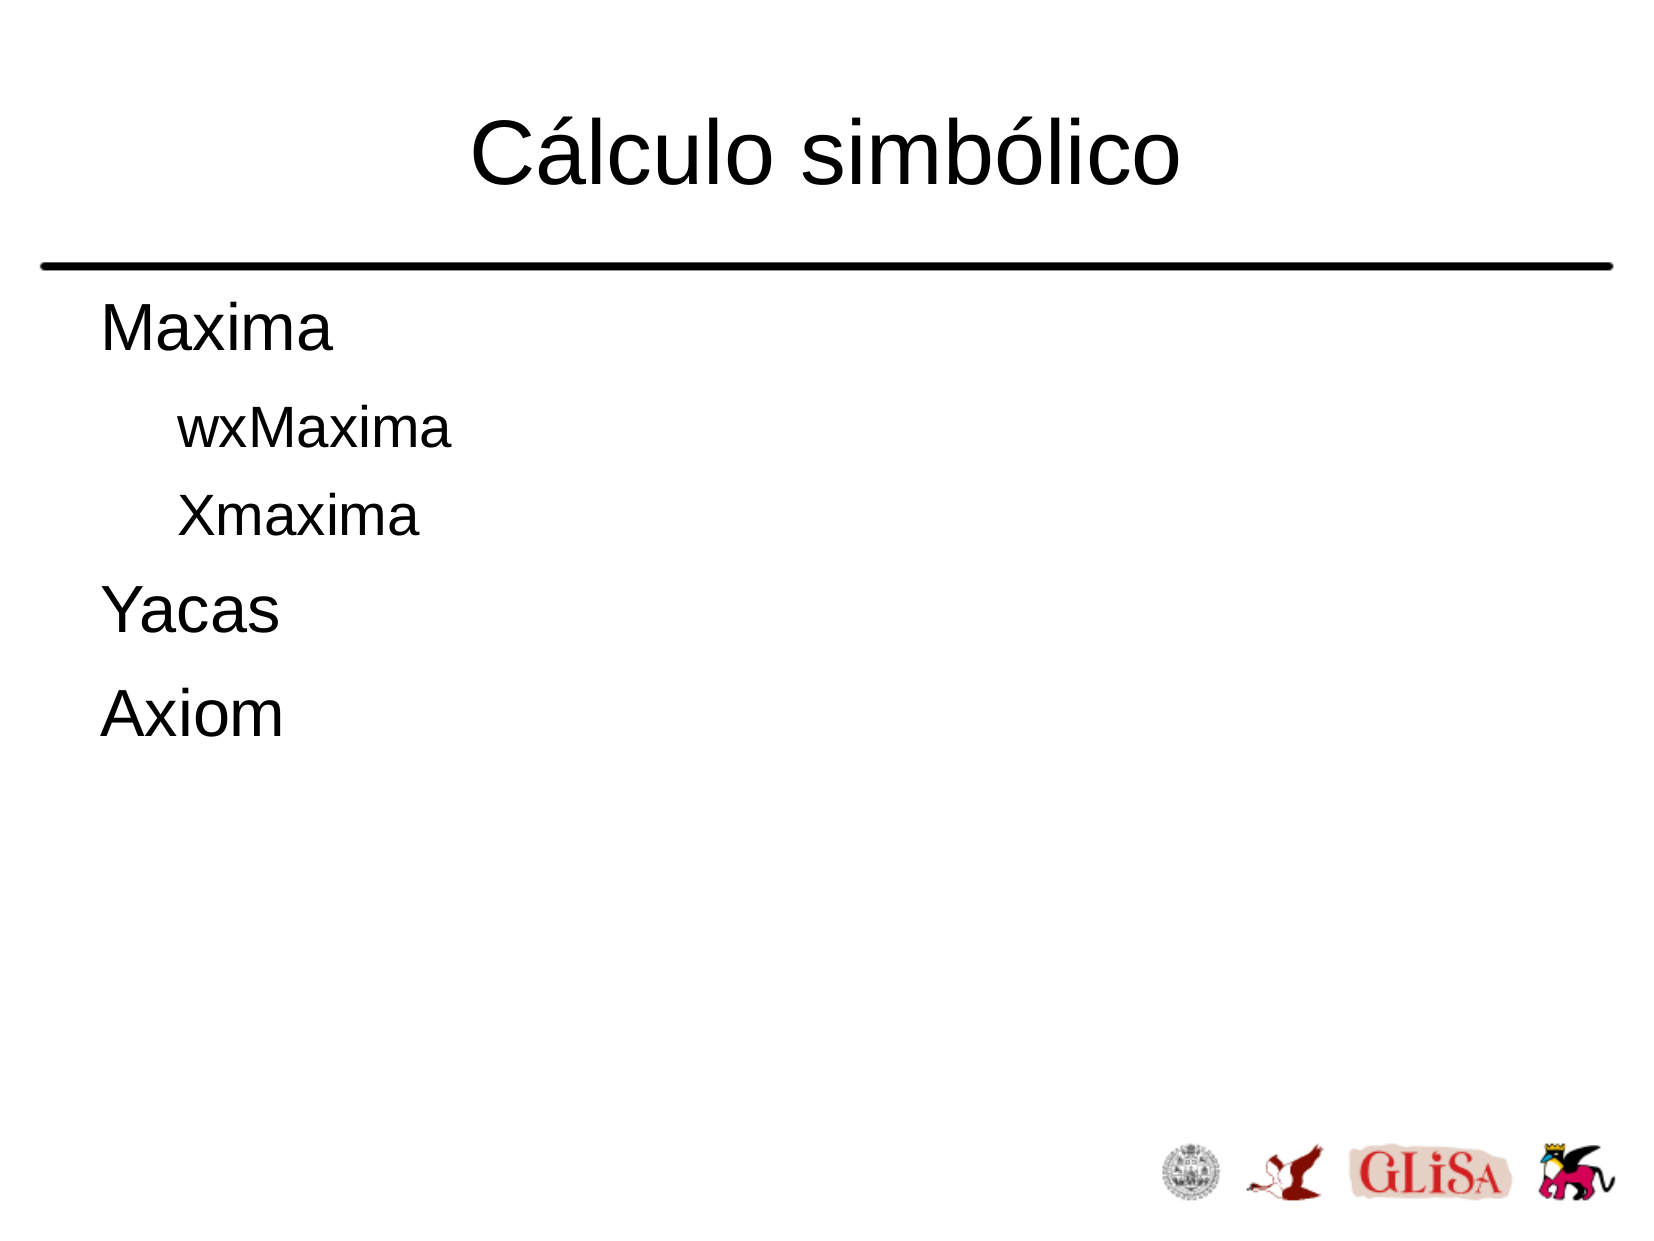

# Cálculo simbólico
Maxima
wxMaxima
Xmaxima
Yacas
Axiom